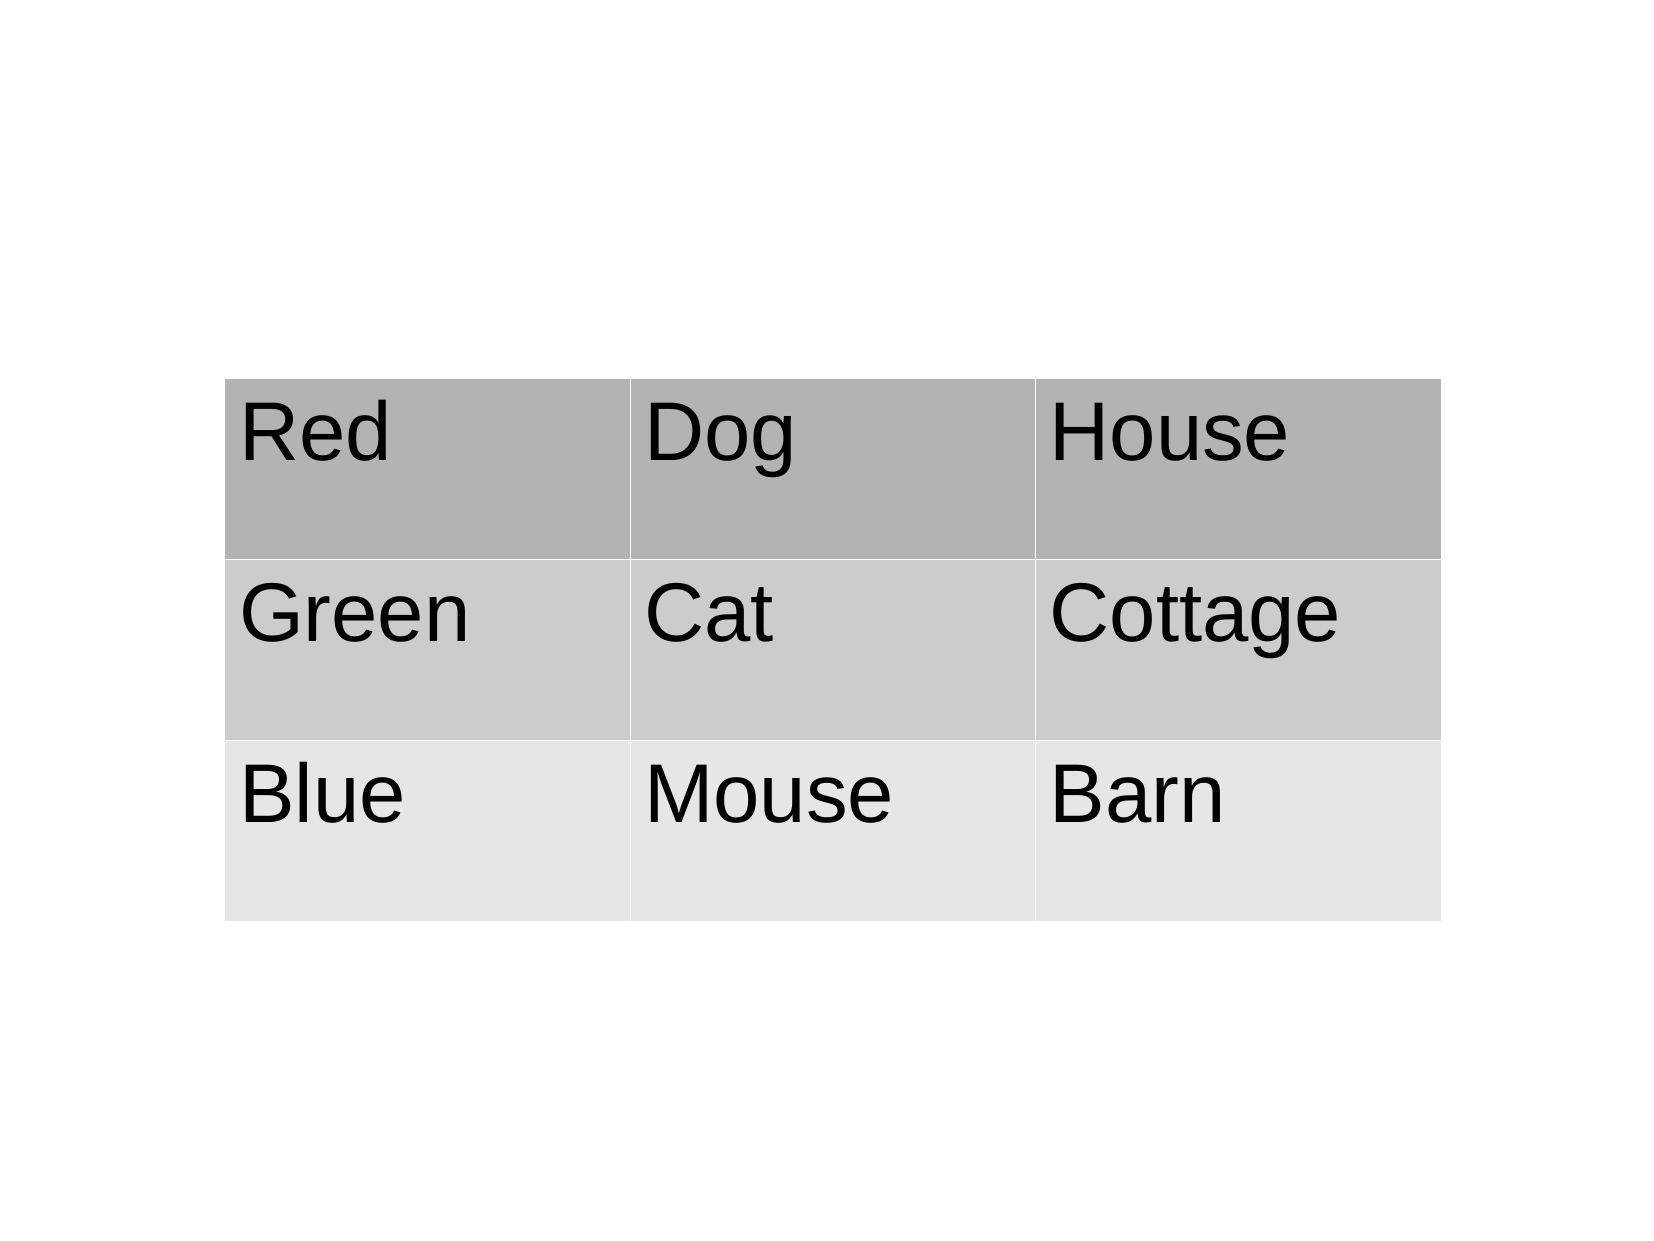

#
| Red | Dog | House |
| --- | --- | --- |
| Green | Cat | Cottage |
| Blue | Mouse | Barn |